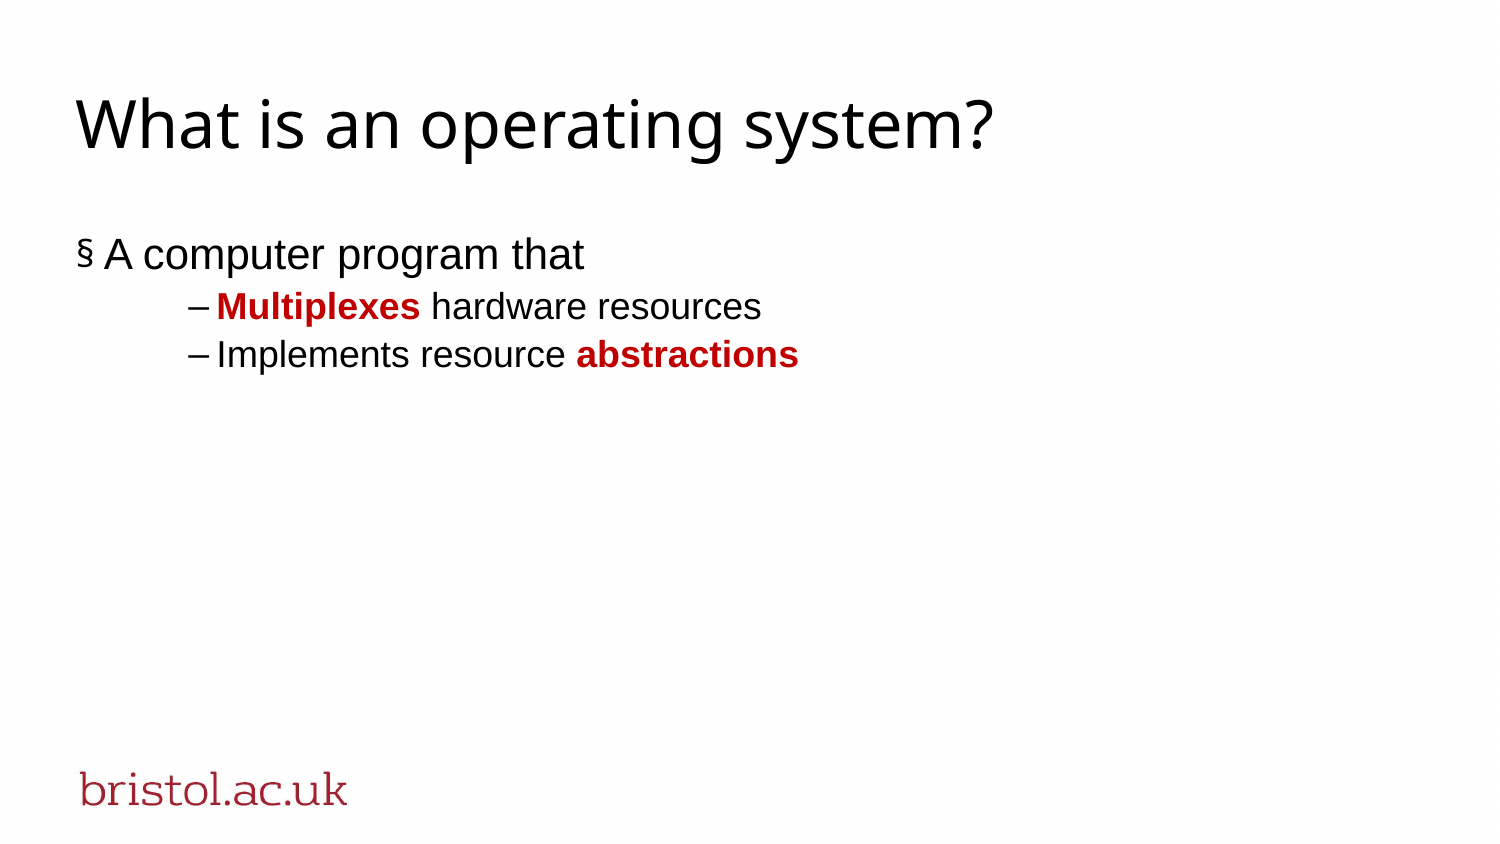

# What is an operating system?
A computer program that
Multiplexes hardware resources
Implements resource abstractions